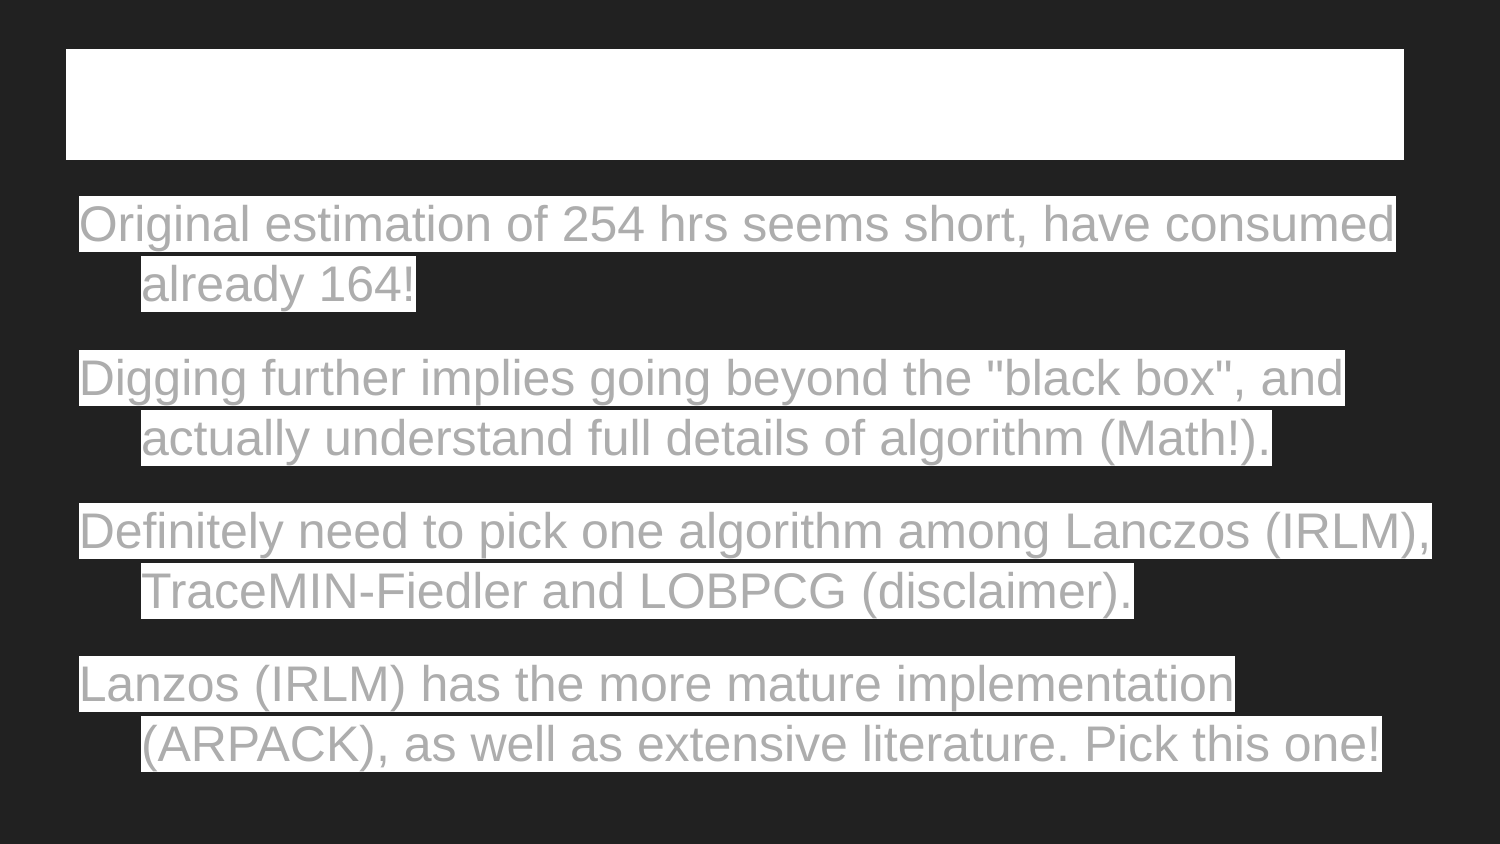

# Scope: focus on Lancos-IRLM
Original estimation of 254 hrs seems short, have consumed already 164!
Digging further implies going beyond the "black box", and actually understand full details of algorithm (Math!).
Definitely need to pick one algorithm among Lanczos (IRLM), TraceMIN-Fiedler and LOBPCG (disclaimer).
Lanzos (IRLM) has the more mature implementation (ARPACK), as well as extensive literature. Pick this one!